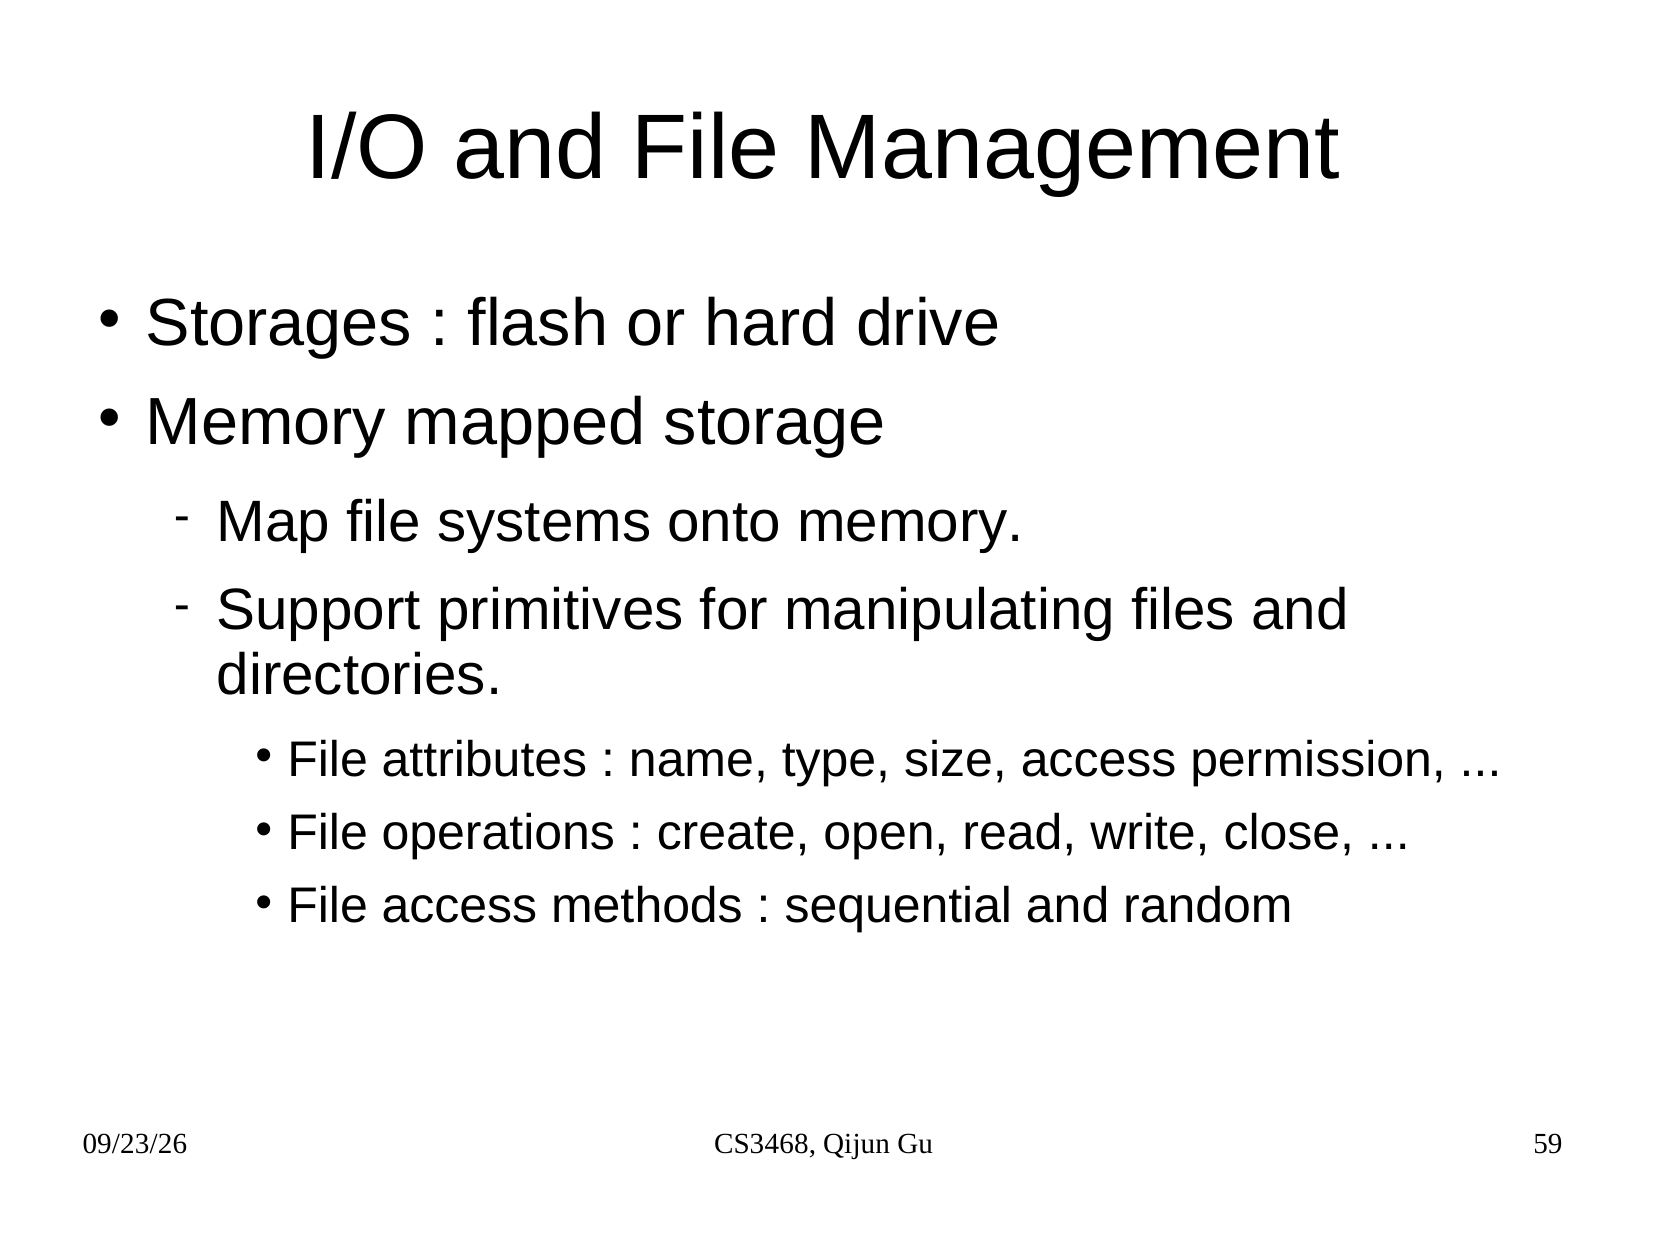

# I/O and File Management
Storages : flash or hard drive
Memory mapped storage
Map file systems onto memory.
Support primitives for manipulating files and directories.
File attributes : name, type, size, access permission, ...
File operations : create, open, read, write, close, ...
File access methods : sequential and random
CS3468, Qijun Gu
59